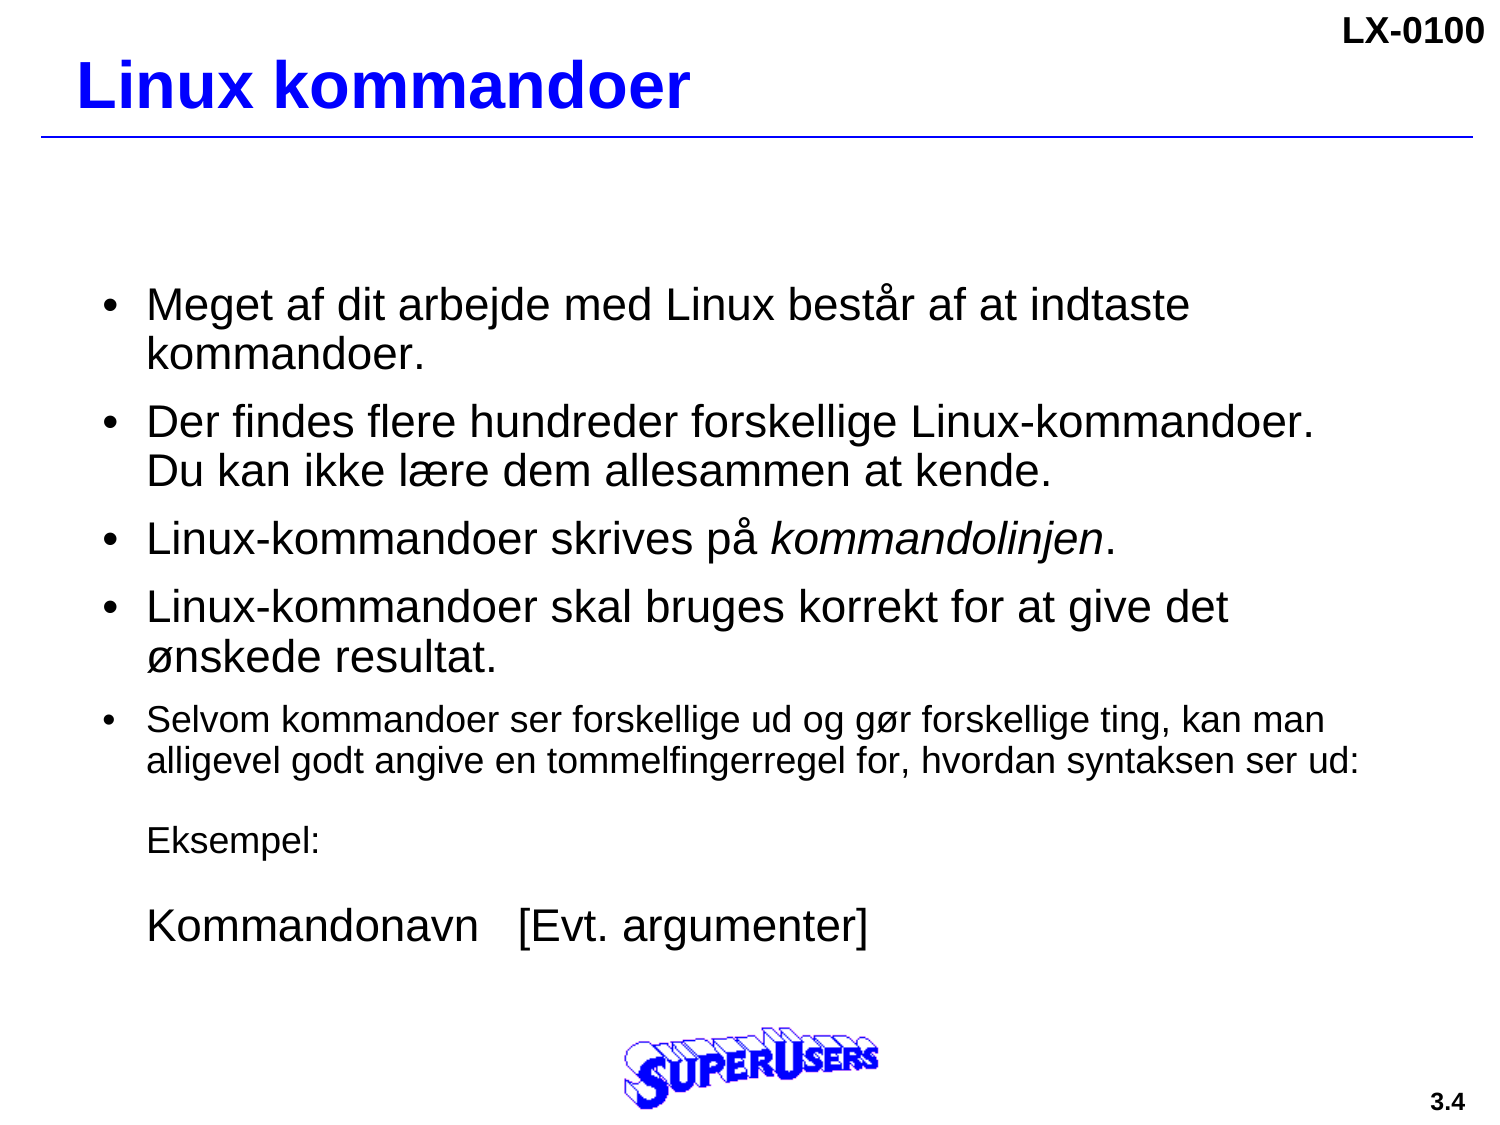

# Linux kommandoer
Meget af dit arbejde med Linux består af at indtaste kommandoer.
Der findes flere hundreder forskellige Linux-kommandoer. Du kan ikke lære dem allesammen at kende.
Linux-kommandoer skrives på kommandolinjen.
Linux-kommandoer skal bruges korrekt for at give det ønskede resultat.
Selvom kommandoer ser forskellige ud og gør forskellige ting, kan man alligevel godt angive en tommelfingerregel for, hvordan syntaksen ser ud:
Eksempel:
Kommandonavn [Evt. argumenter]